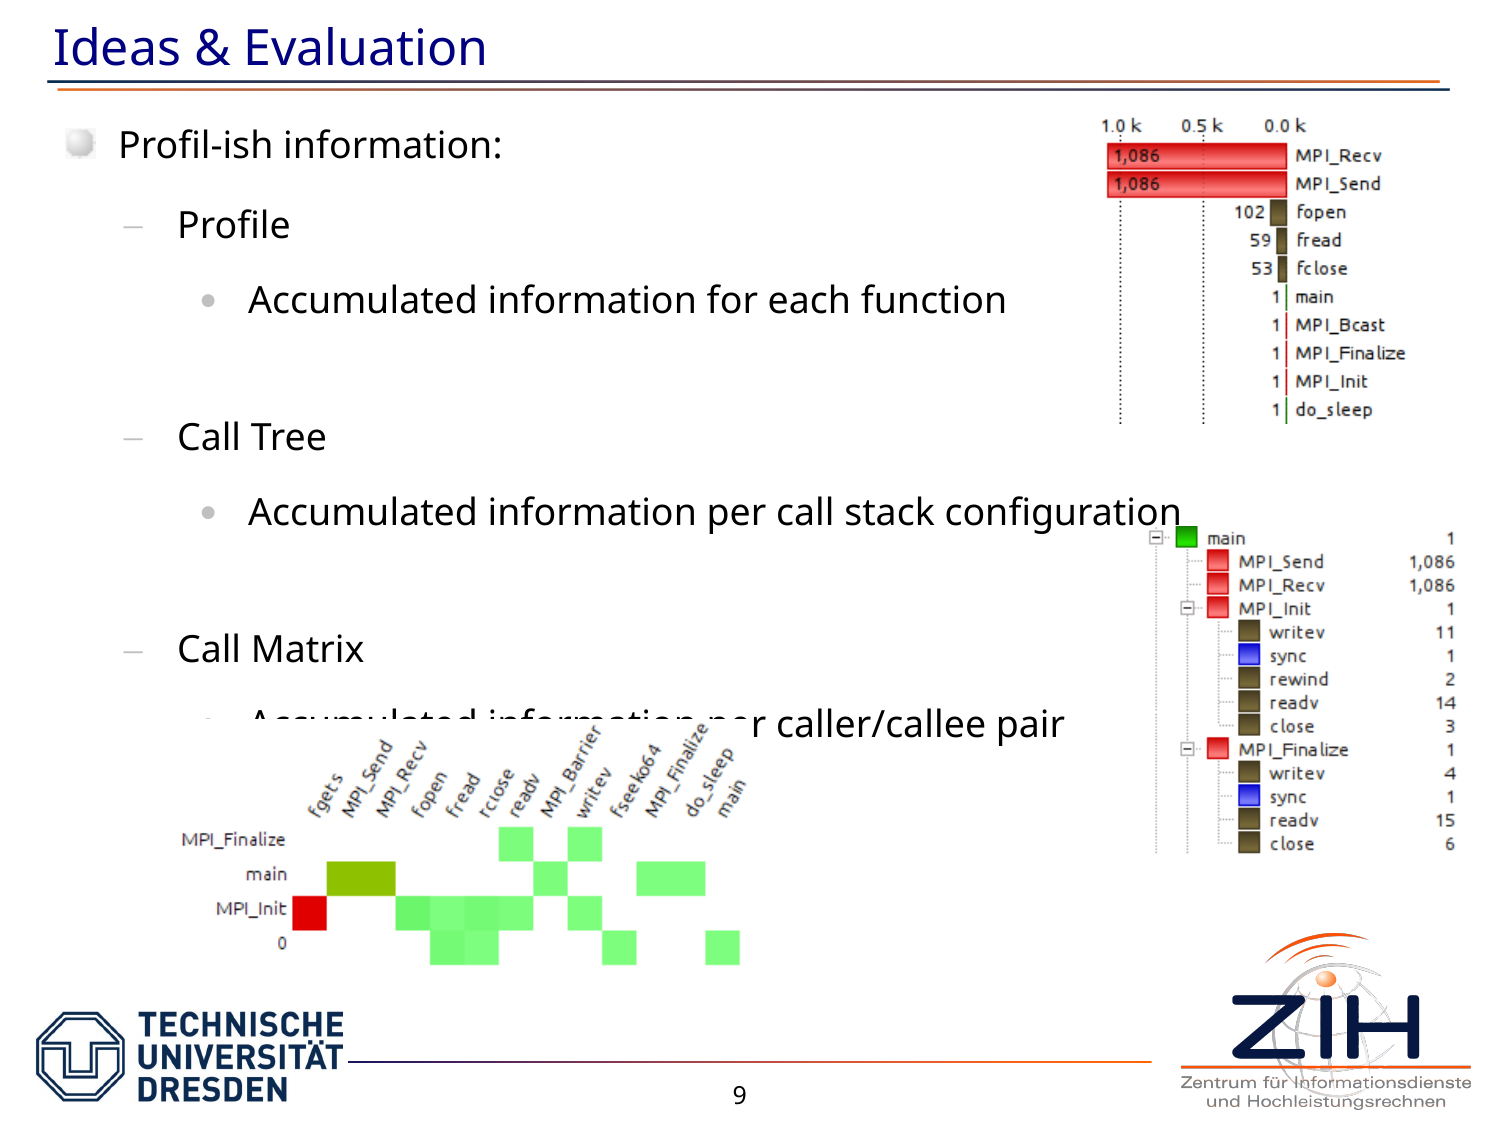

# Ideas & Evaluation
Profil-ish information:
Profile
Accumulated information for each function
Call Tree
Accumulated information per call stack configuration
Call Matrix
Accumulated information per caller/callee pair
9